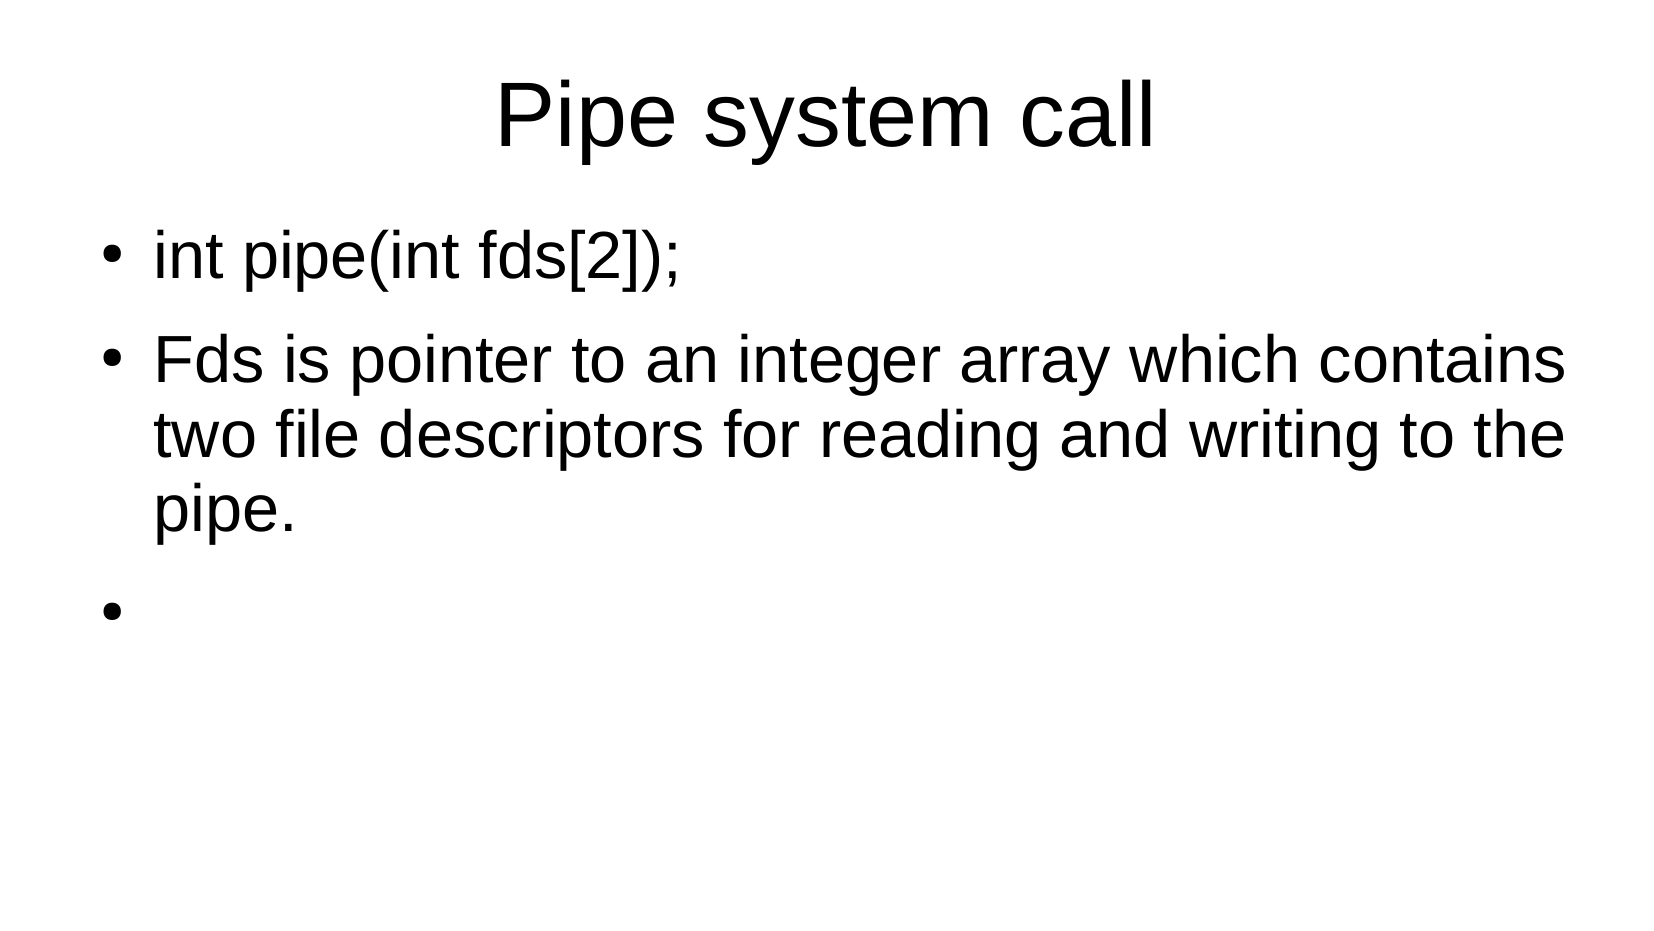

# Pipe system call
int pipe(int fds[2]);
Fds is pointer to an integer array which contains two file descriptors for reading and writing to the pipe.